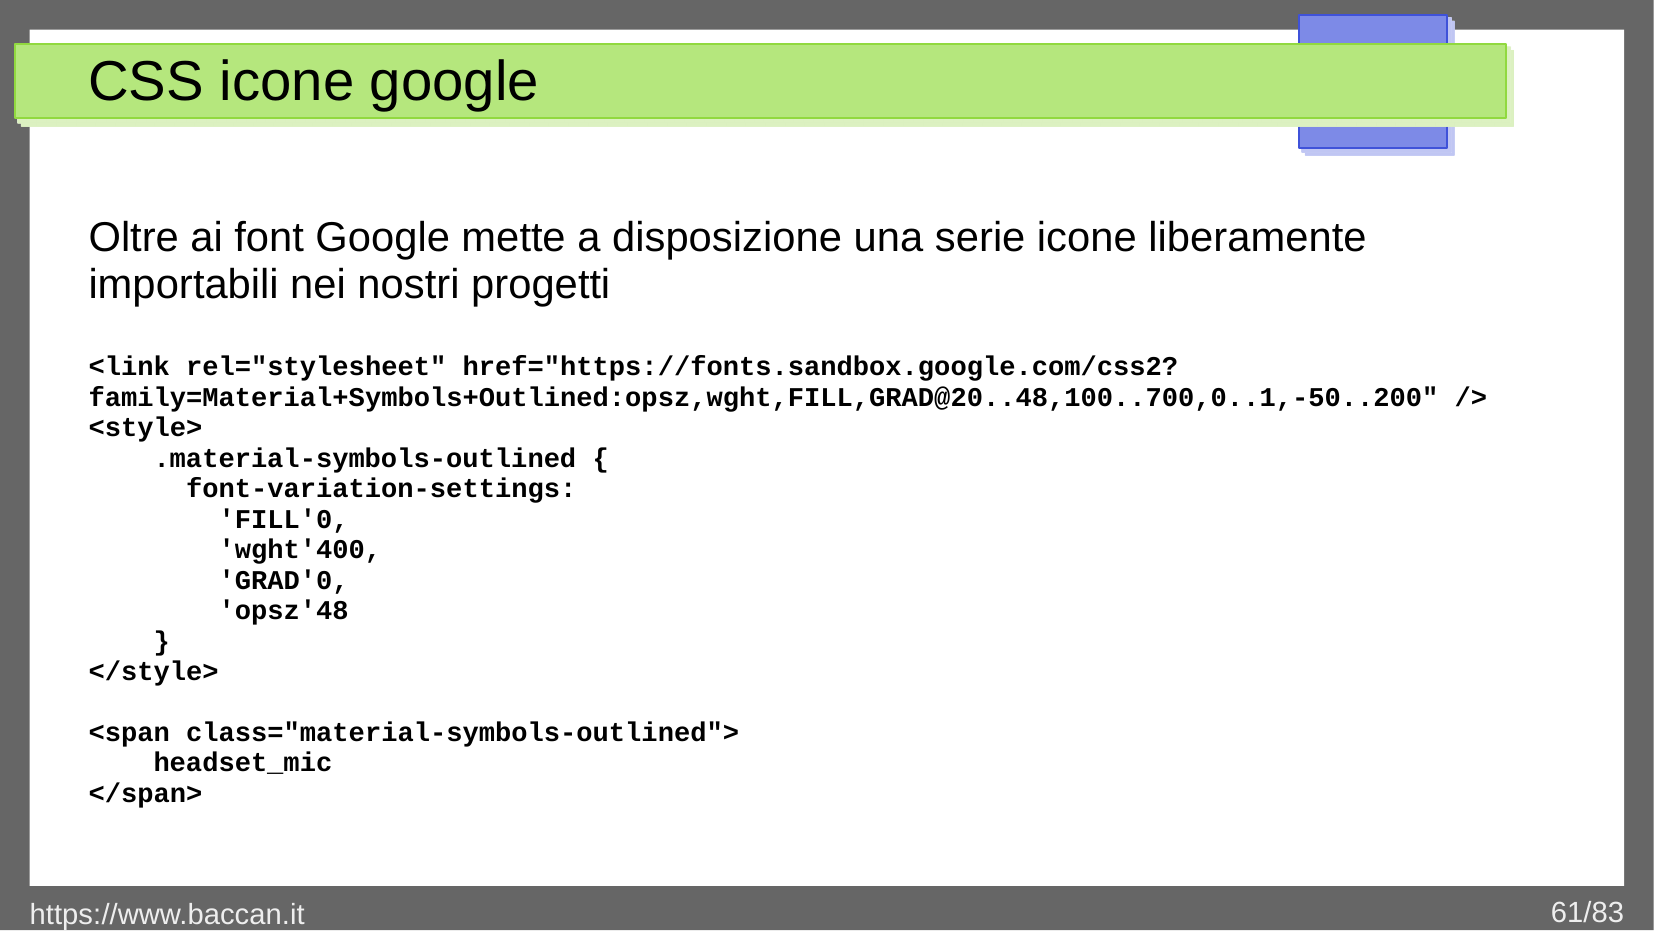

# CSS icone google
Oltre ai font Google mette a disposizione una serie icone liberamente importabili nei nostri progetti
<link rel="stylesheet" href="https://fonts.sandbox.google.com/css2?family=Material+Symbols+Outlined:opsz,wght,FILL,GRAD@20..48,100..700,0..1,-50..200" />
<style>
 .material-symbols-outlined {
 font-variation-settings:
 'FILL'0,
 'wght'400,
 'GRAD'0,
 'opsz'48
 }
</style>
<span class="material-symbols-outlined">
 headset_mic
</span>
61
https://www.baccan.it